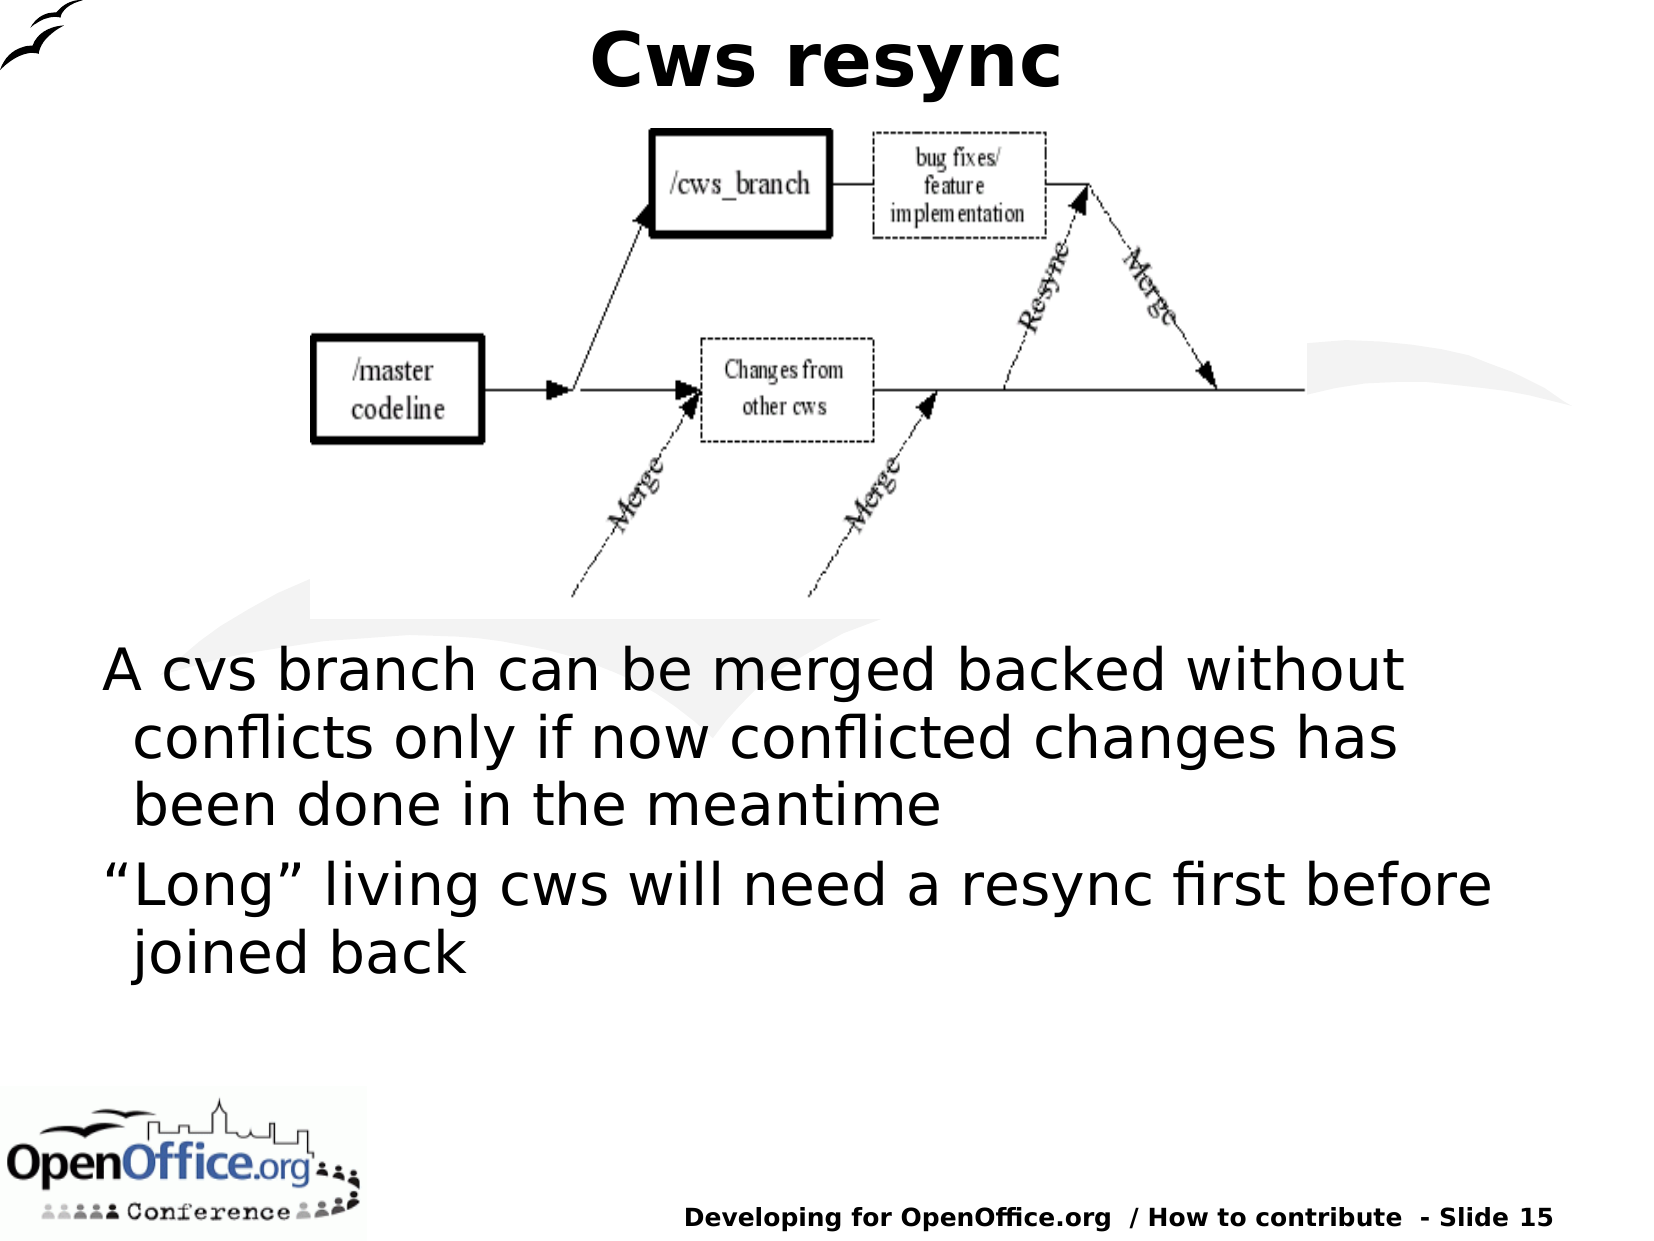

# Cws resync
A cvs branch can be merged backed without conflicts only if now conflicted changes has been done in the meantime
“Long” living cws will need a resync first before joined back